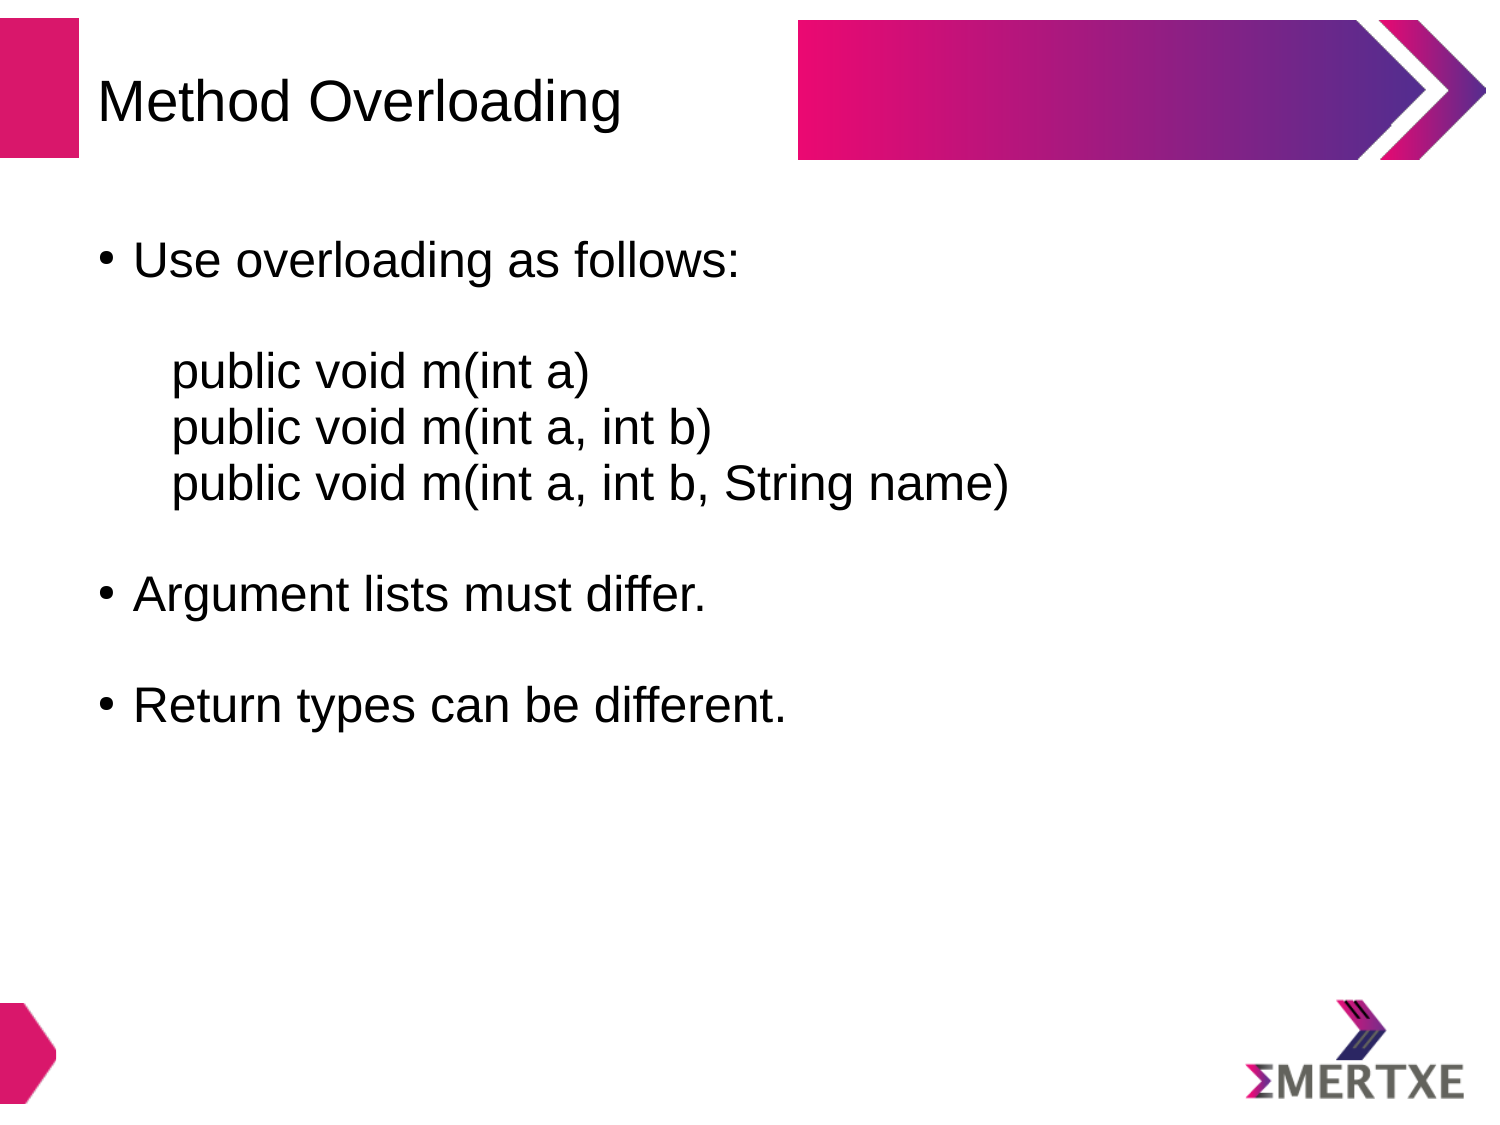

Method Overloading
Use overloading as follows:
	public void m(int a)
	public void m(int a, int b)
	public void m(int a, int b, String name)
Argument lists must differ.
Return types can be different.